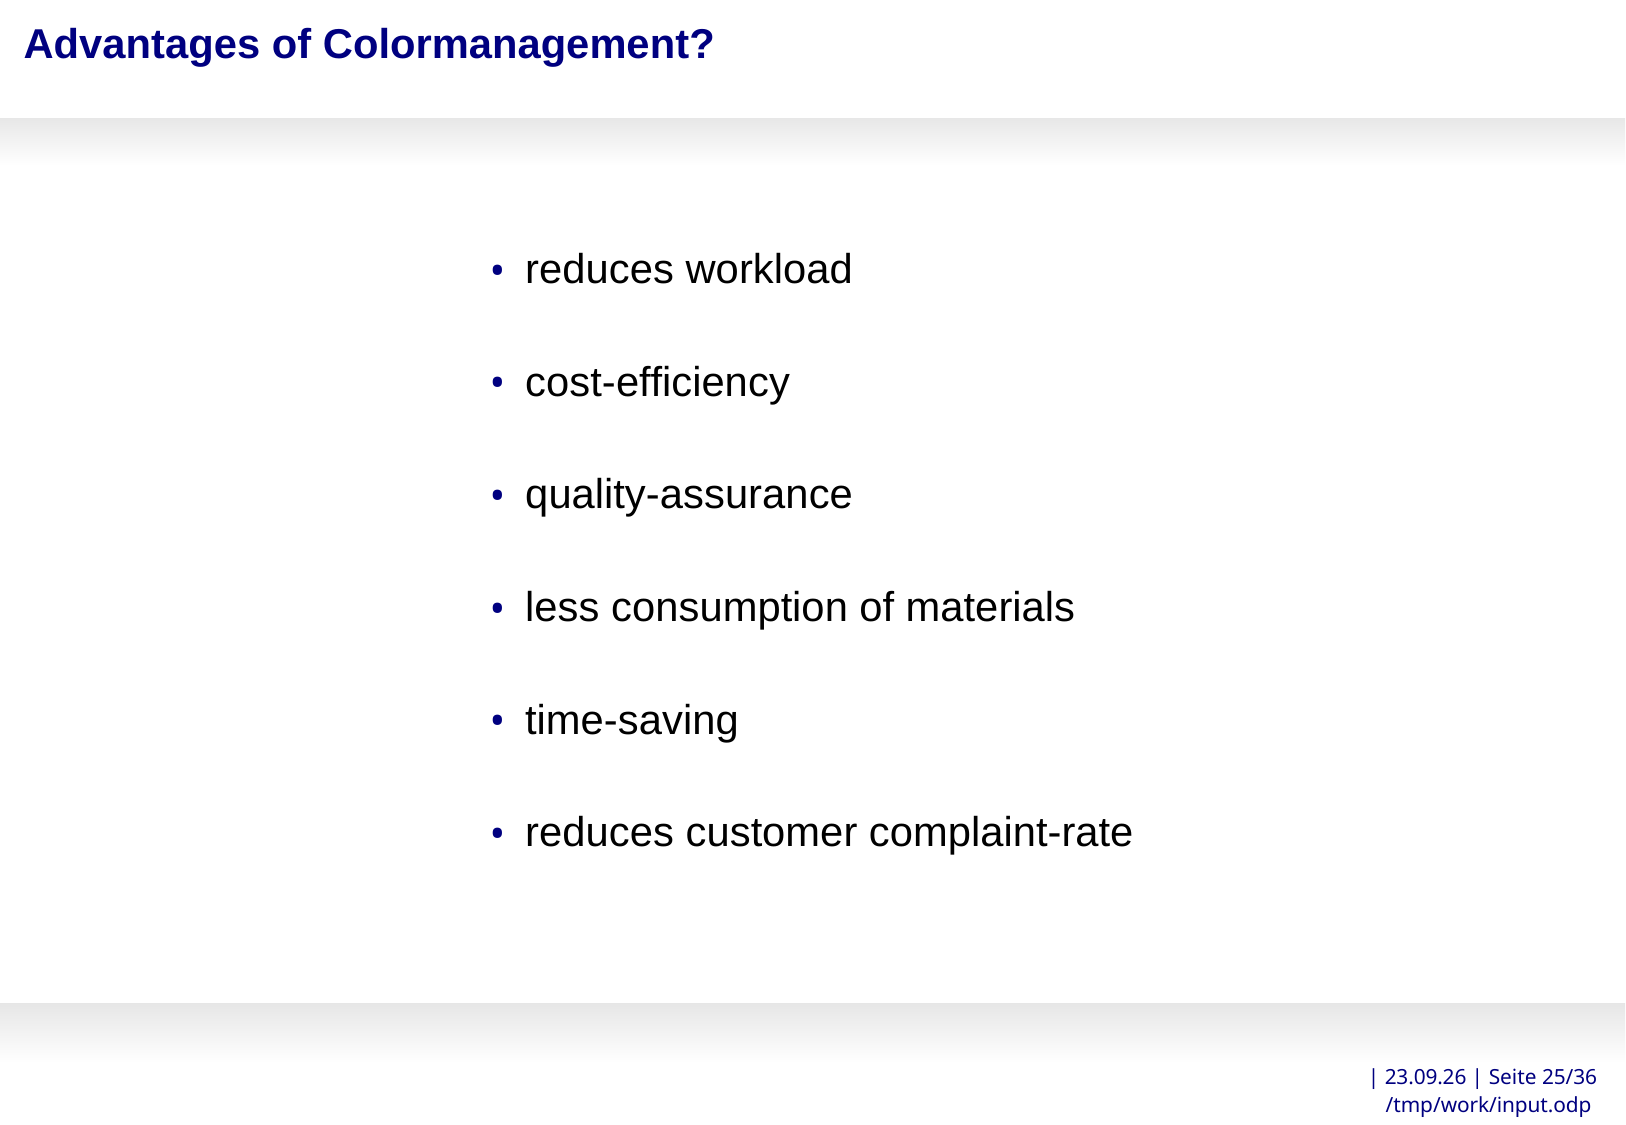

# Advantages of Colormanagement?
reduces workload
cost-efficiency
quality-assurance
less consumption of materials
time-saving
reduces customer complaint-rate